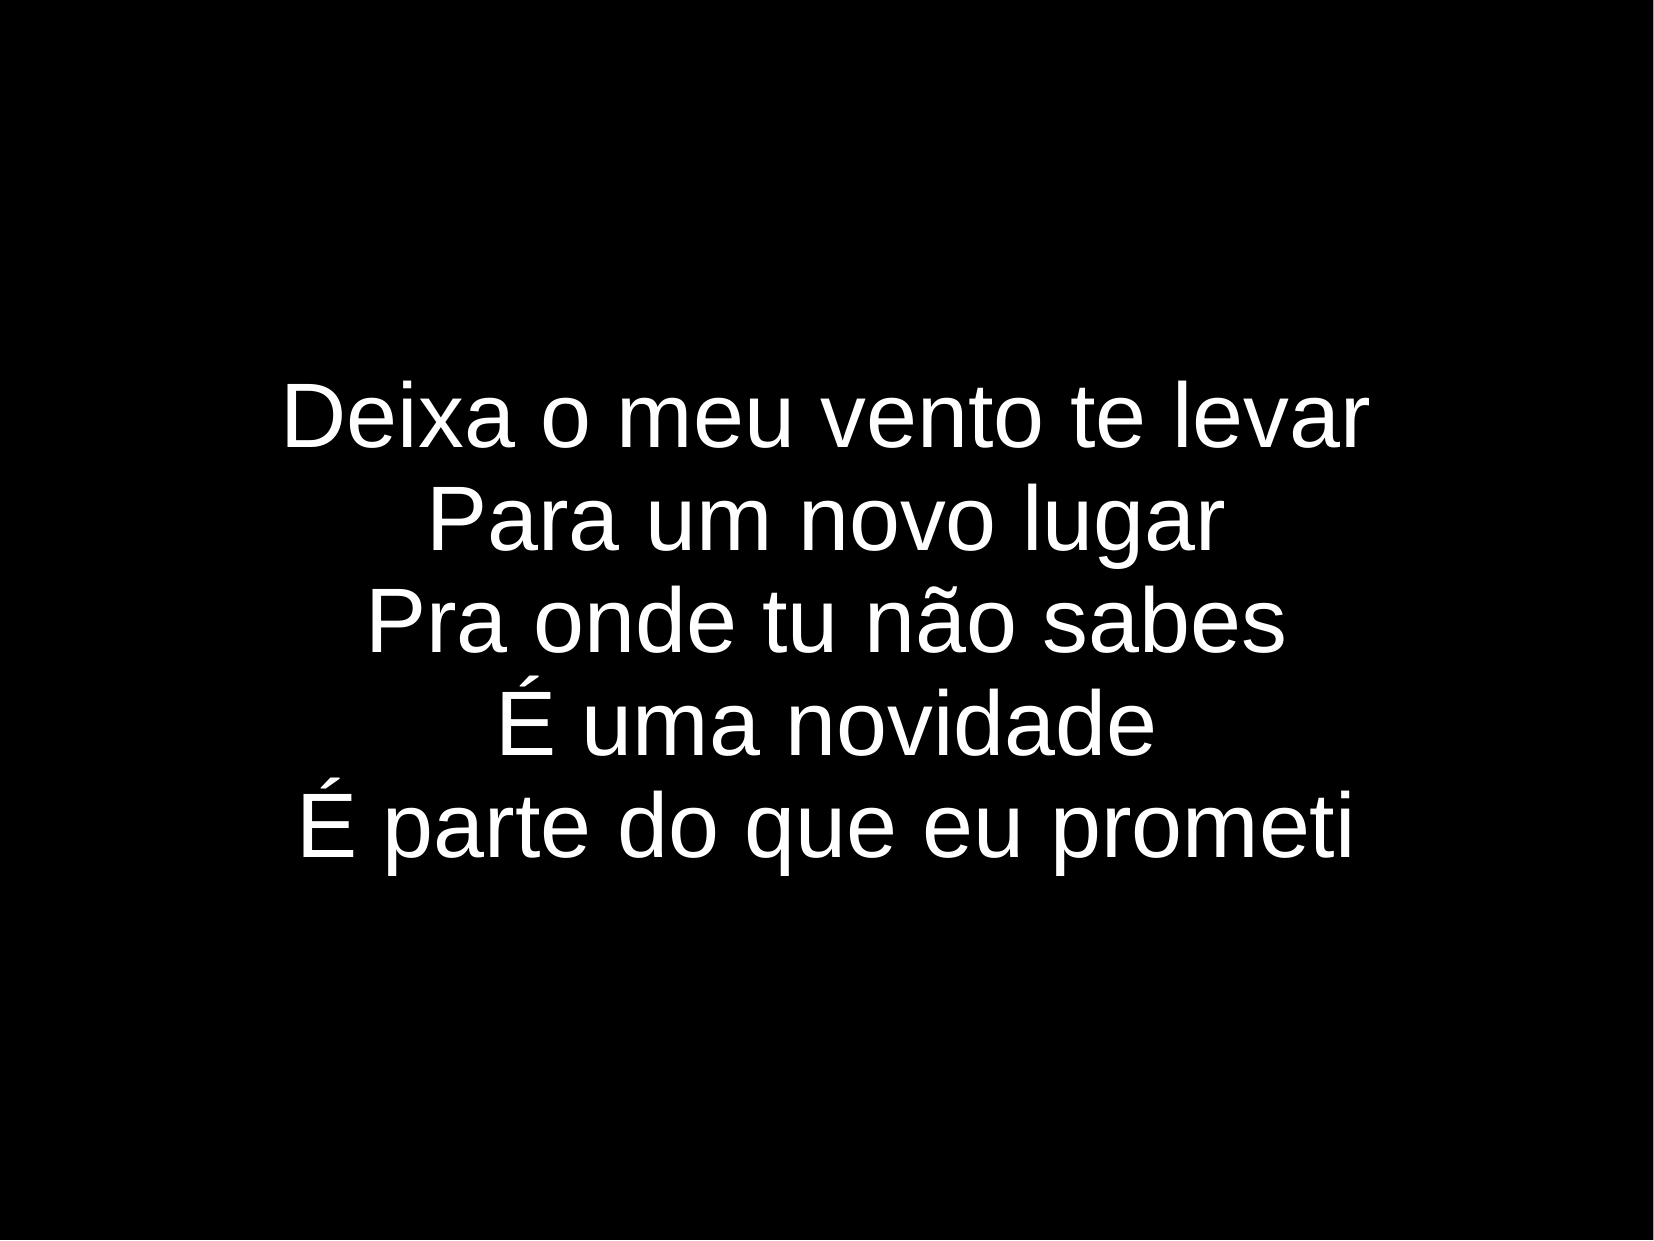

# Deixa o meu vento te levar
Para um novo lugar
Pra onde tu não sabes
É uma novidade
É parte do que eu prometi